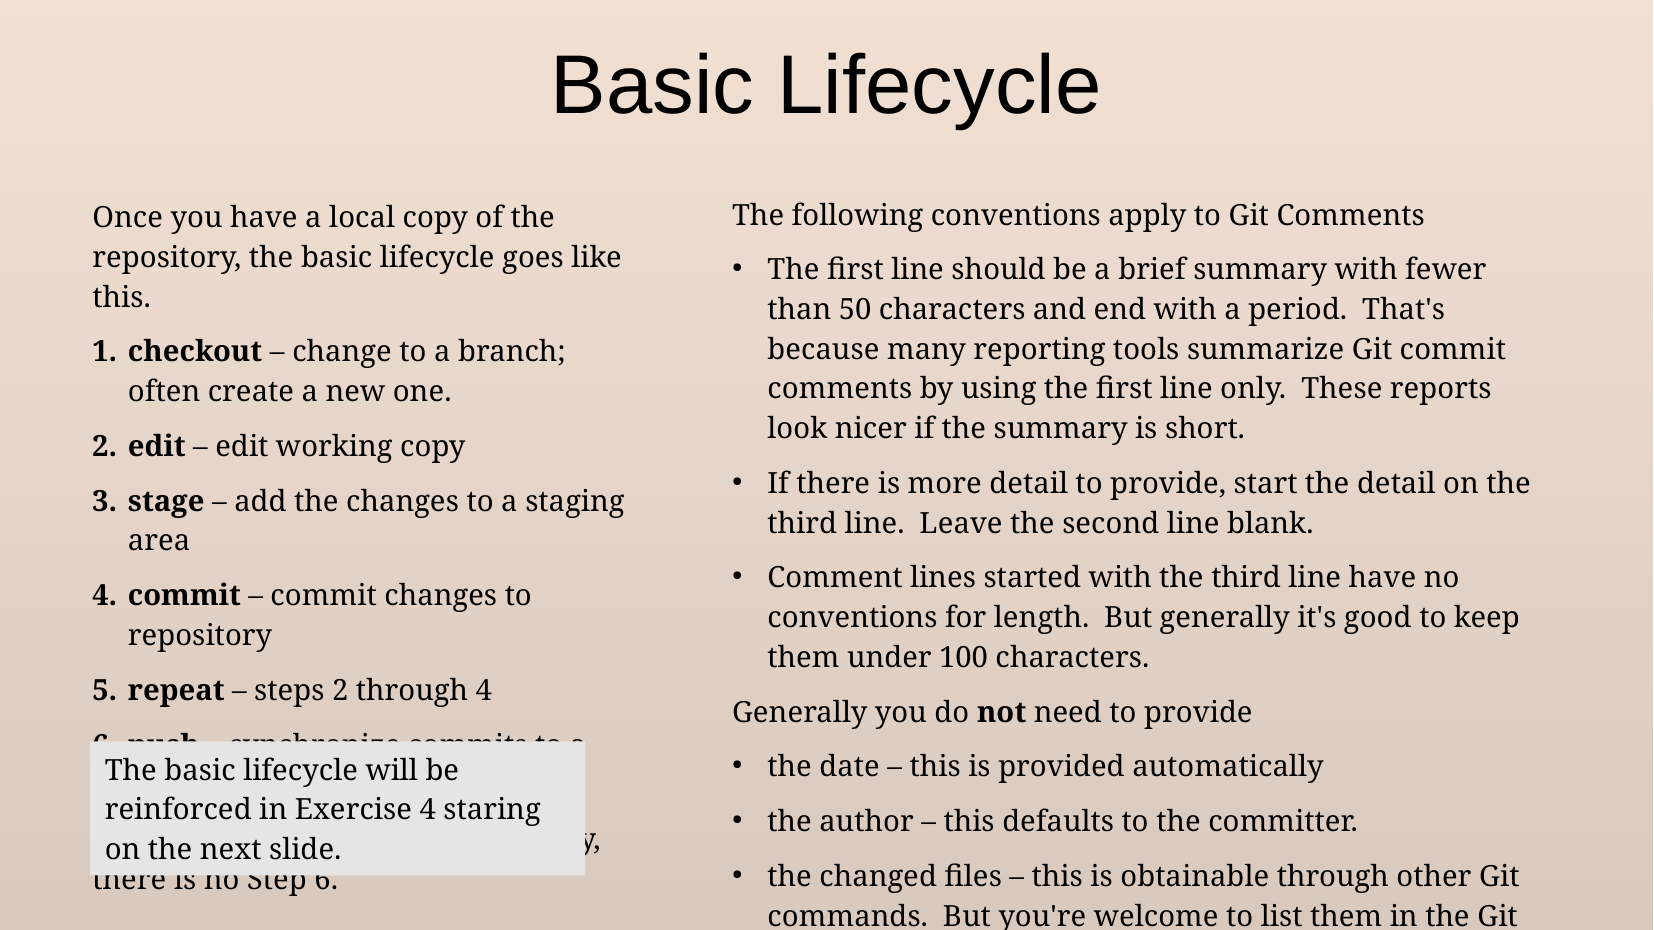

# Basic Lifecycle
The following conventions apply to Git Comments
The first line should be a brief summary with fewer than 50 characters and end with a period. That's because many reporting tools summarize Git commit comments by using the first line only. These reports look nicer if the summary is short.
If there is more detail to provide, start the detail on the third line. Leave the second line blank.
Comment lines started with the third line have no conventions for length. But generally it's good to keep them under 100 characters.
Generally you do not need to provide
the date – this is provided automatically
the author – this defaults to the committer.
the changed files – this is obtainable through other Git commands. But you're welcome to list them in the Git comment in order to provide notes about their respective changes.
Once you have a local copy of the repository, the basic lifecycle goes like this.
checkout – change to a branch; often create a new one.
edit – edit working copy
stage – add the changes to a staging area
commit – commit changes to repository
repeat – steps 2 through 4
push – synchronize commits to a remote repository
In the case of a local-only repository, there is no Step 6.
The basic lifecycle will be reinforced in Exercise 4 staring on the next slide.